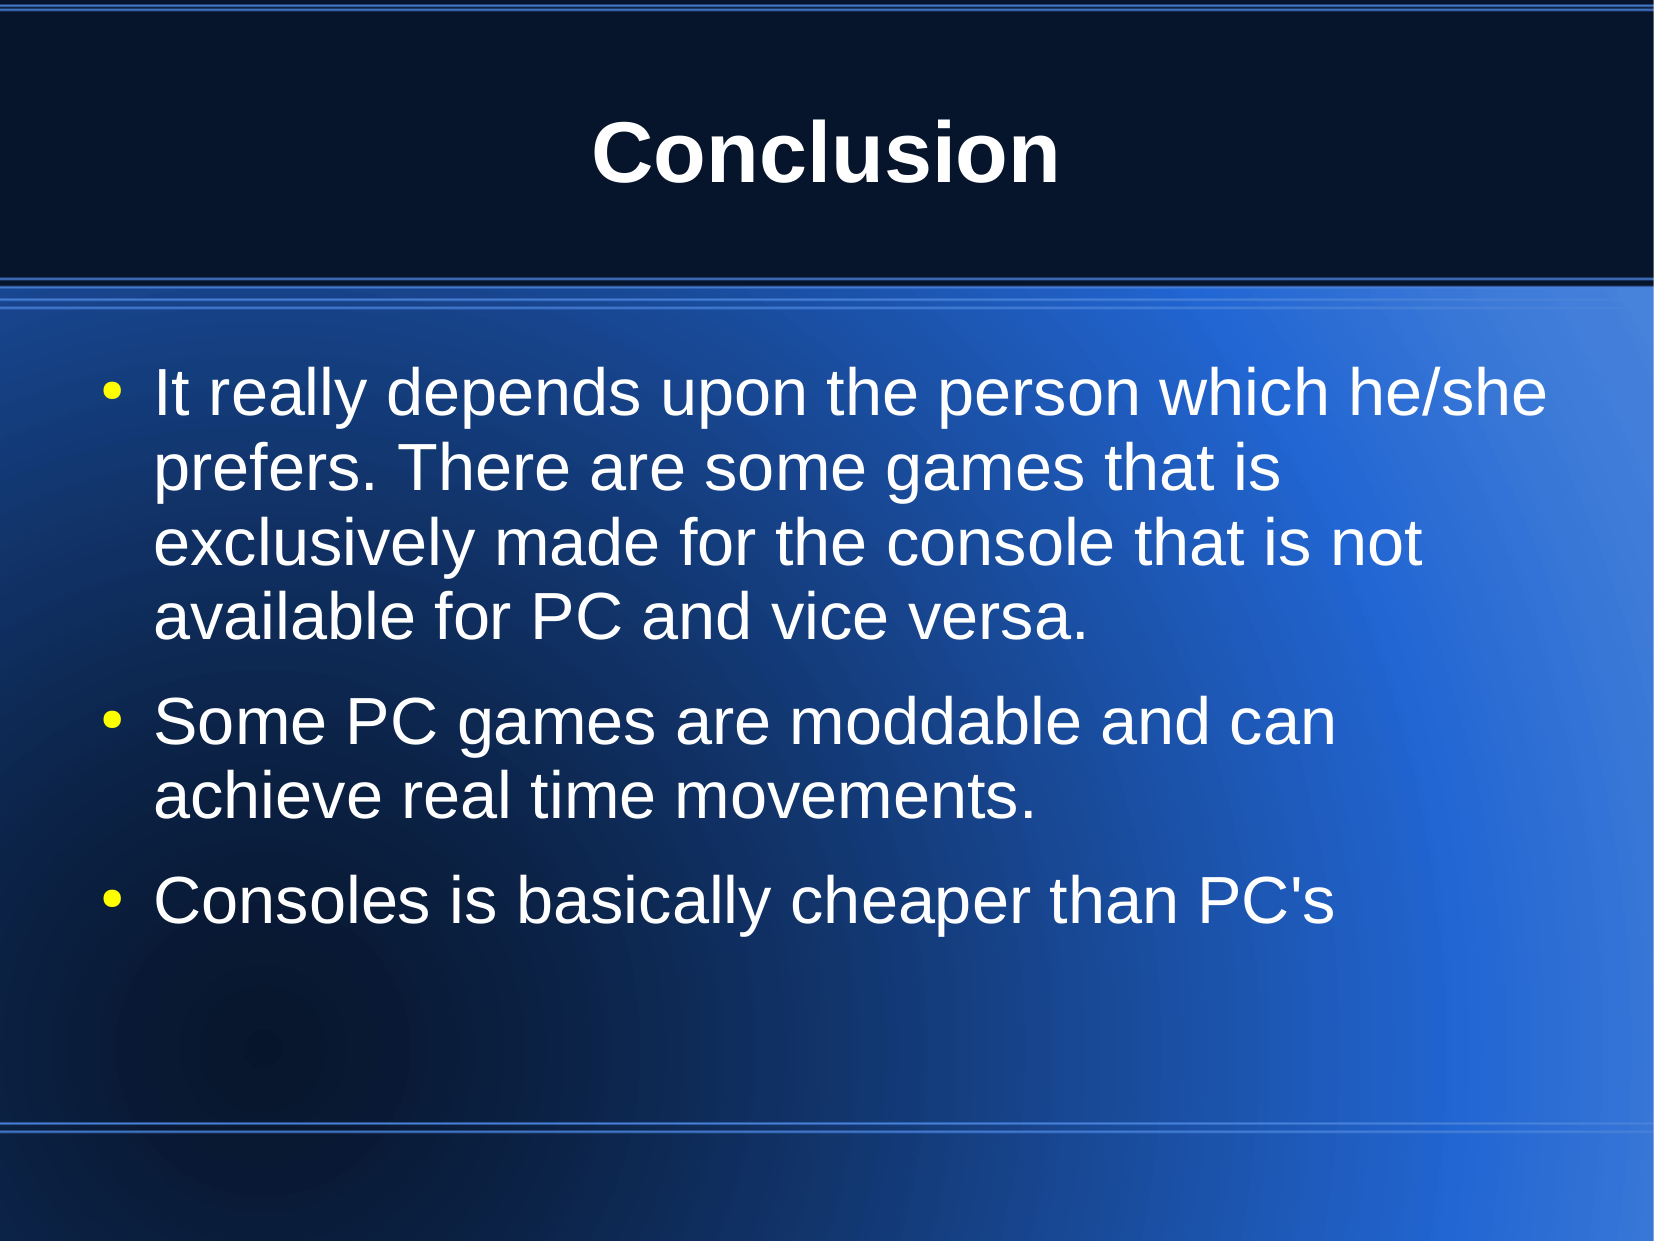

# Conclusion
It really depends upon the person which he/she prefers. There are some games that is exclusively made for the console that is not available for PC and vice versa.
Some PC games are moddable and can achieve real time movements.
Consoles is basically cheaper than PC's